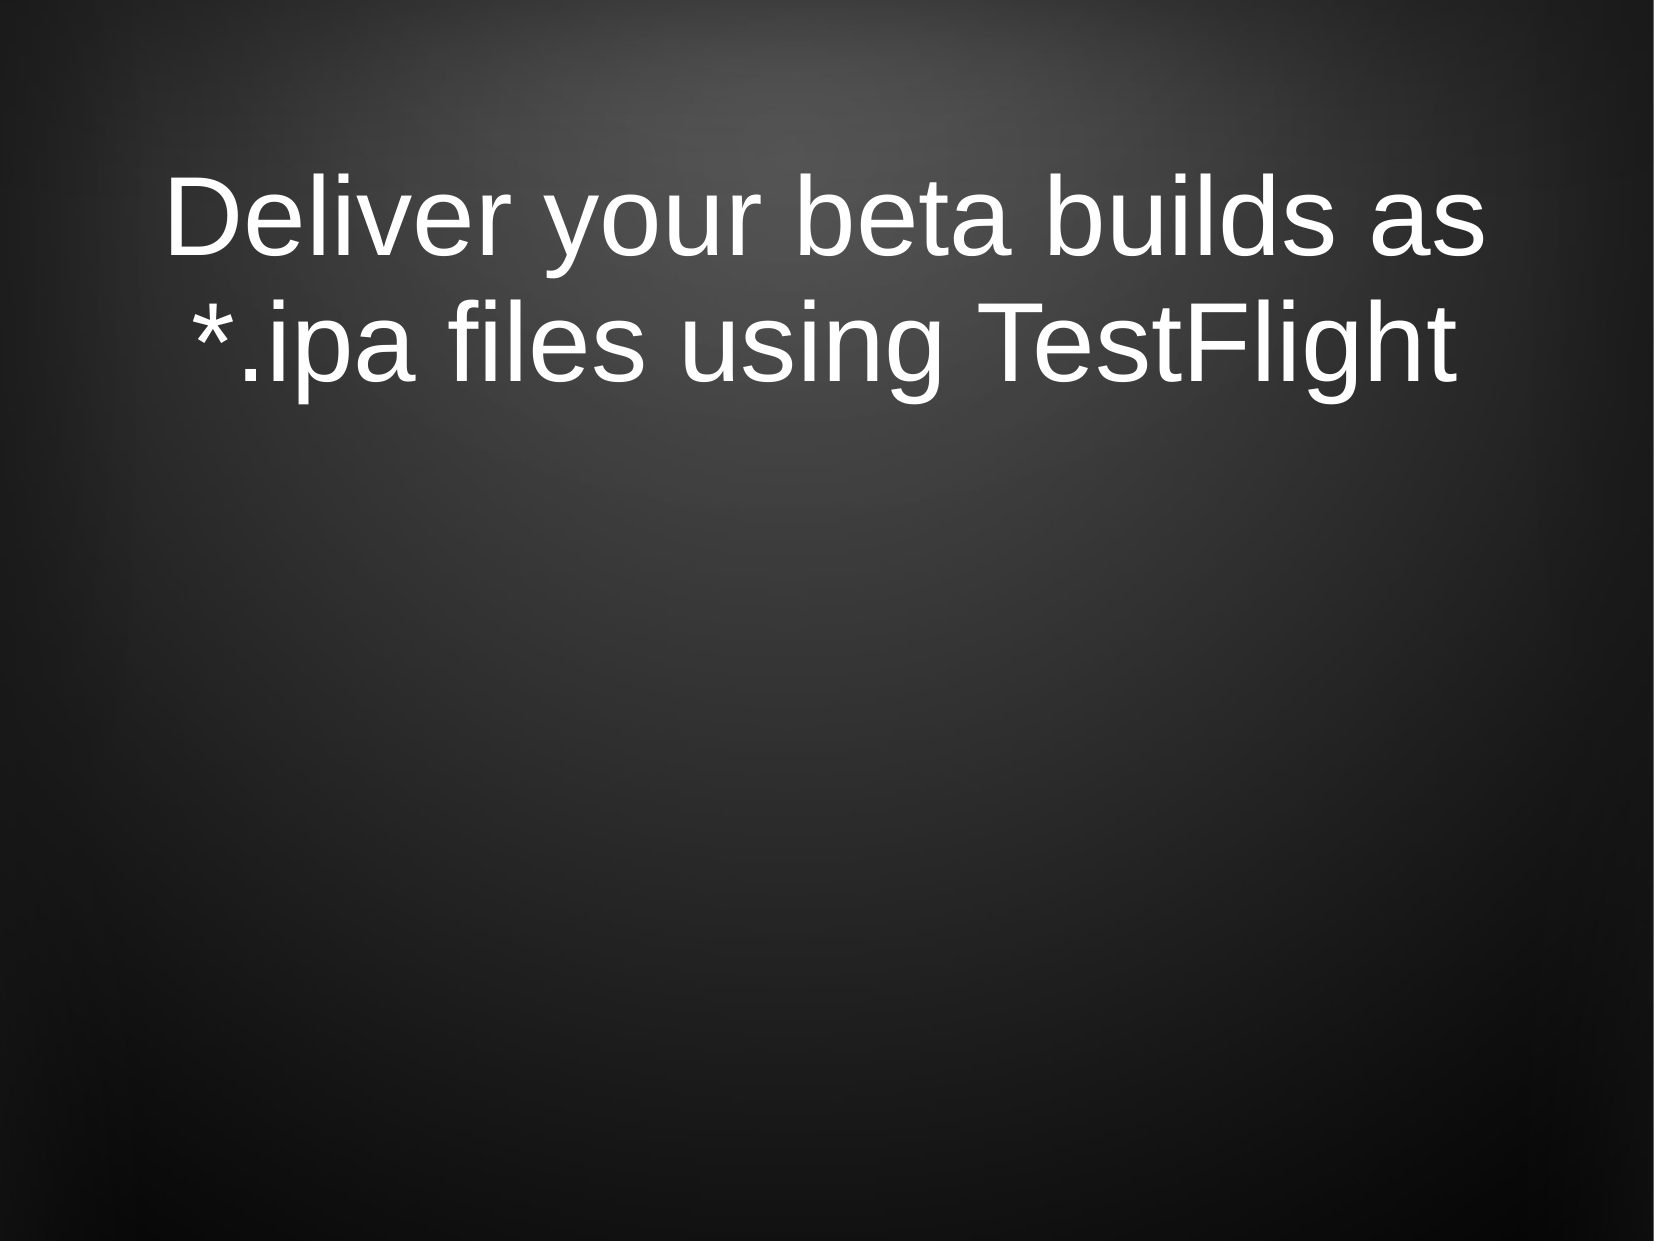

Deliver your beta builds as *.ipa files using TestFlight